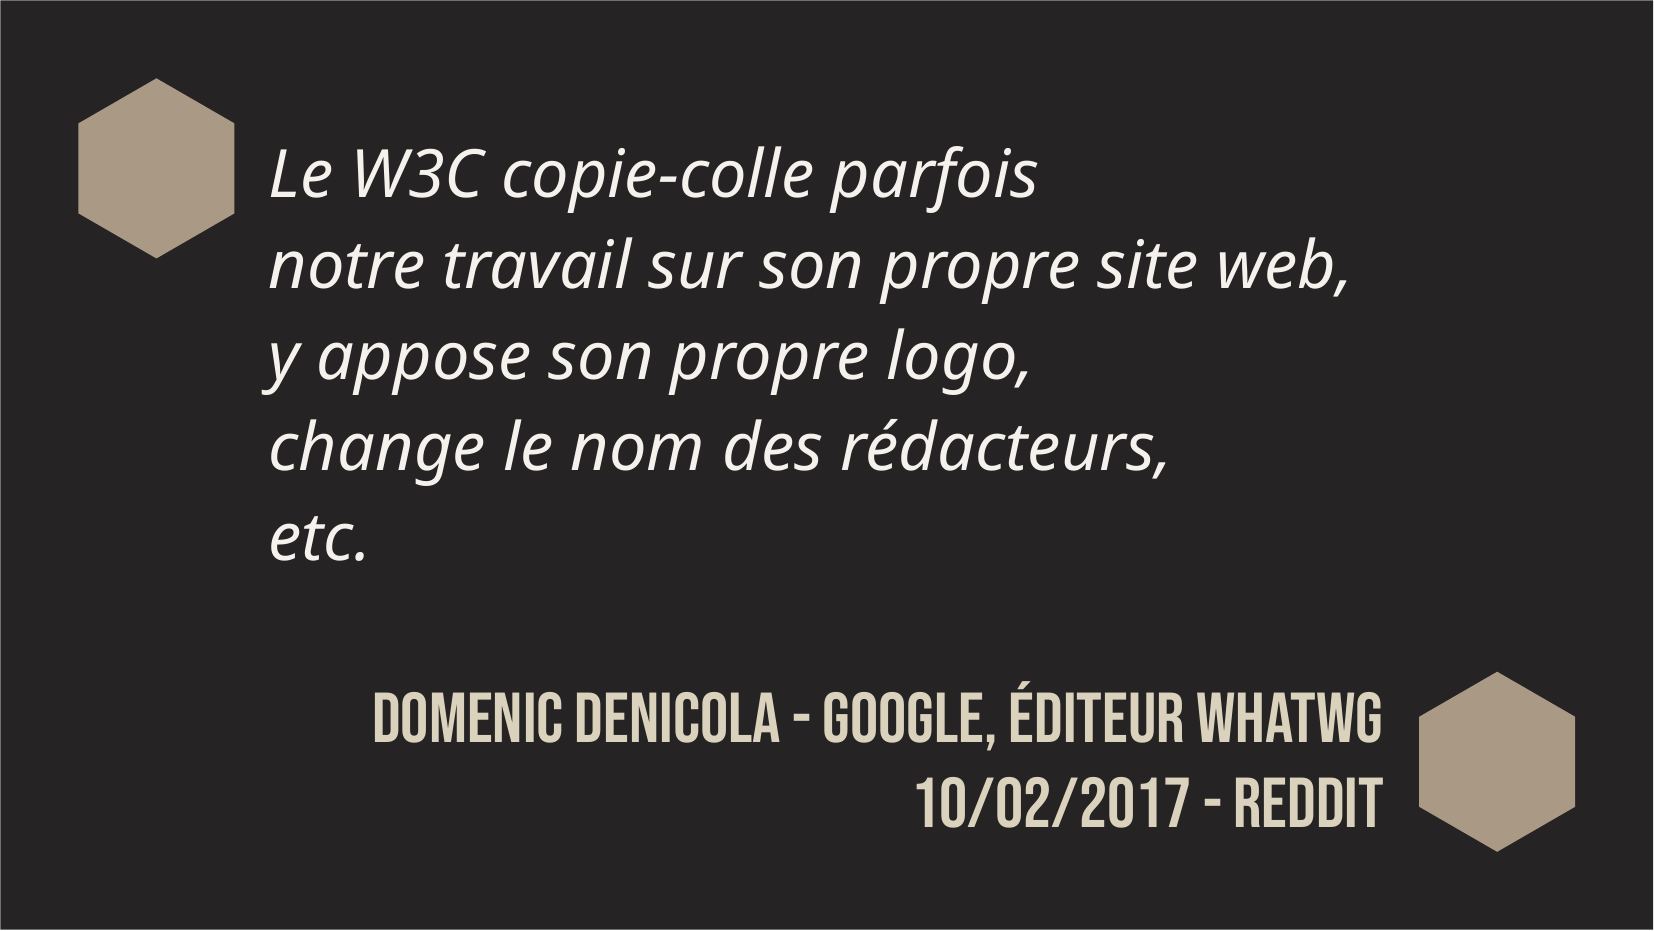

Le W3C copie-colle parfois
notre travail sur son propre site web, y appose son propre logo,
change le nom des rédacteurs,
etc.
# Domenic Denicola - Google, éditeur whatwg 10/02/2017 - REDDIT